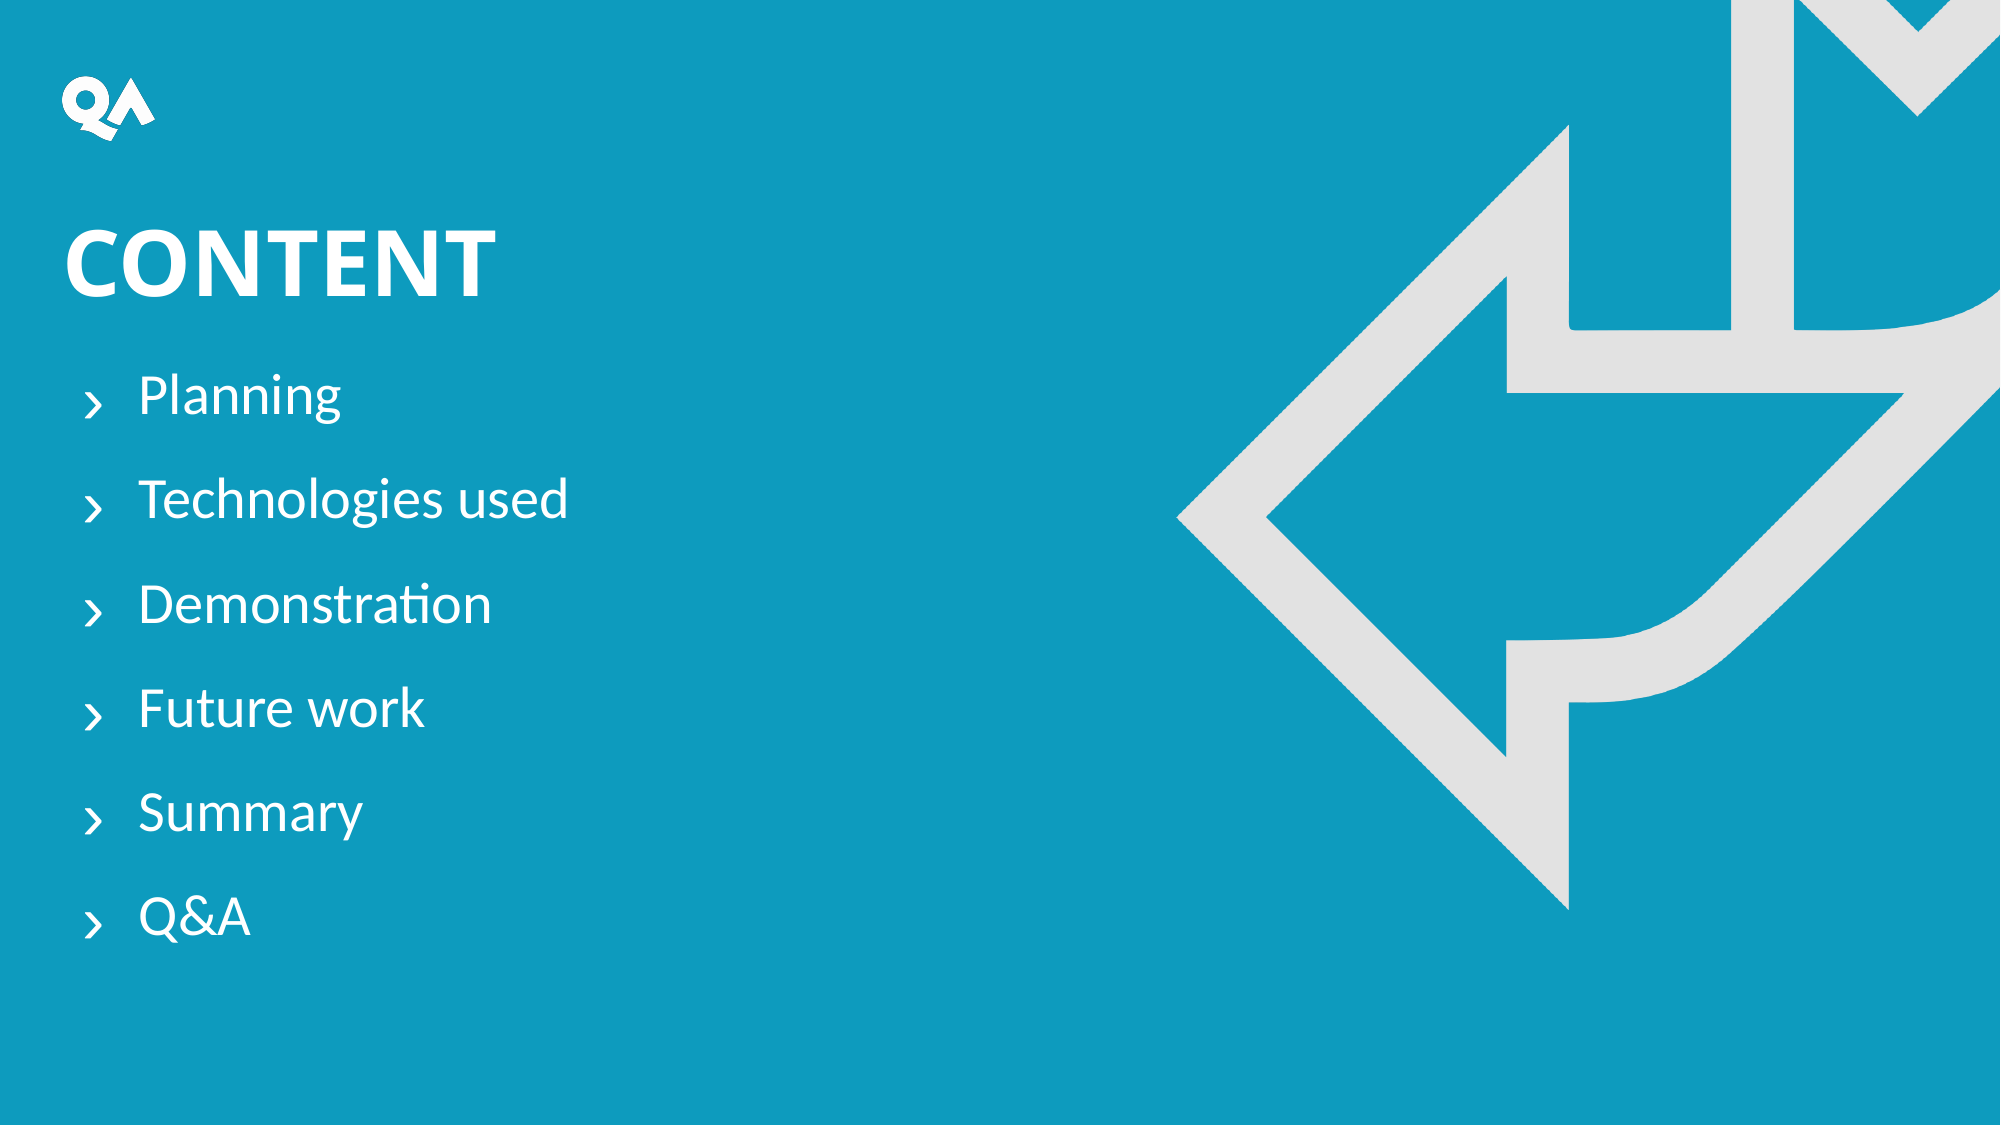

# Planning
Technologies used
Demonstration
Future work
Summary
Q&A
content